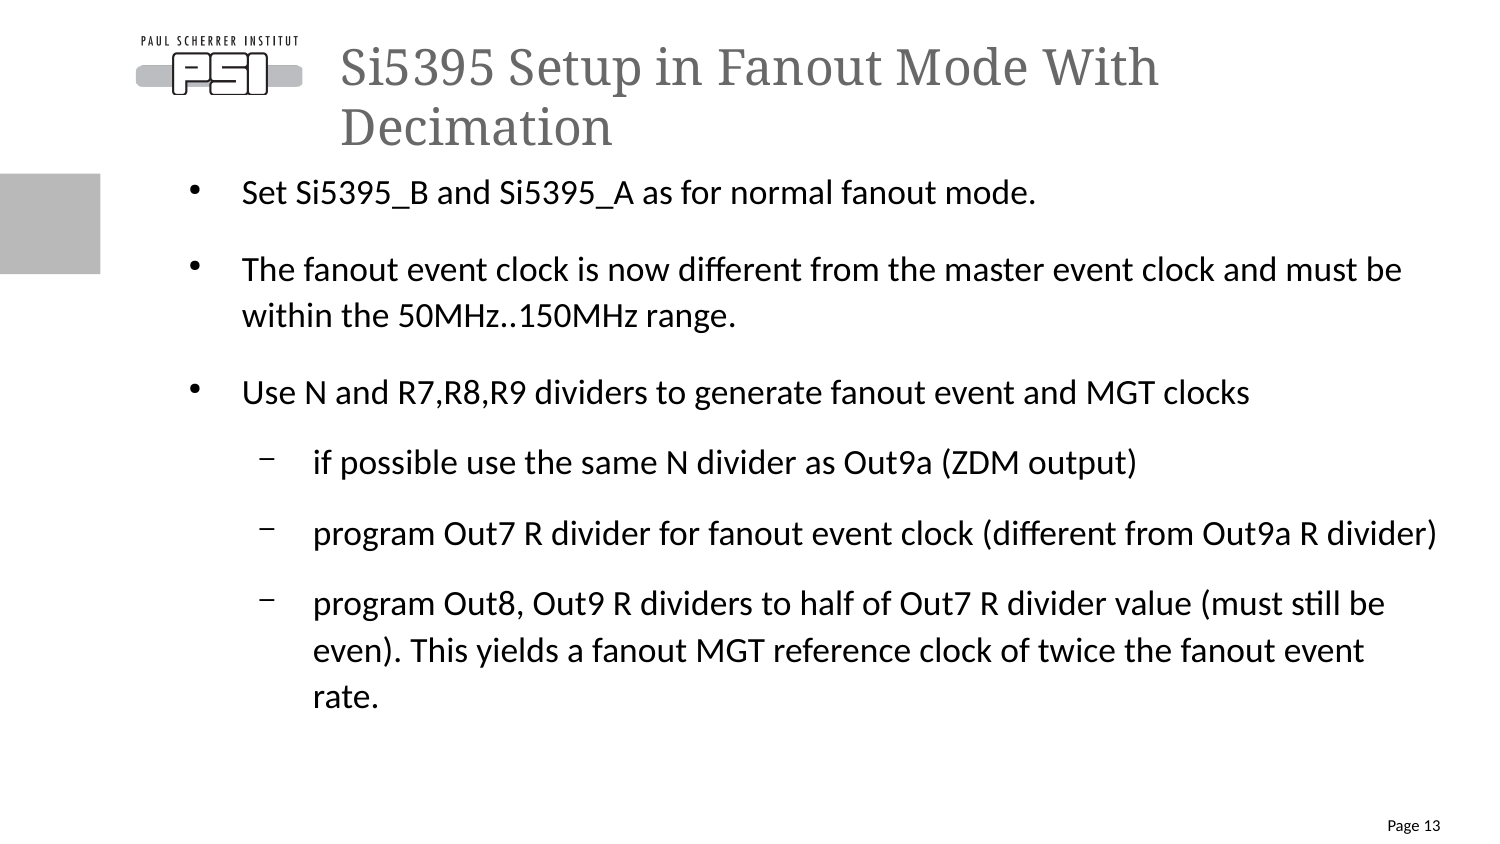

Si5395 Setup in Fanout Mode With Decimation
# Set Si5395_B and Si5395_A as for normal fanout mode.
The fanout event clock is now different from the master event clock and must be within the 50MHz..150MHz range.
Use N and R7,R8,R9 dividers to generate fanout event and MGT clocks
if possible use the same N divider as Out9a (ZDM output)
program Out7 R divider for fanout event clock (different from Out9a R divider)
program Out8, Out9 R dividers to half of Out7 R divider value (must still be even). This yields a fanout MGT reference clock of twice the fanout event rate.
Page